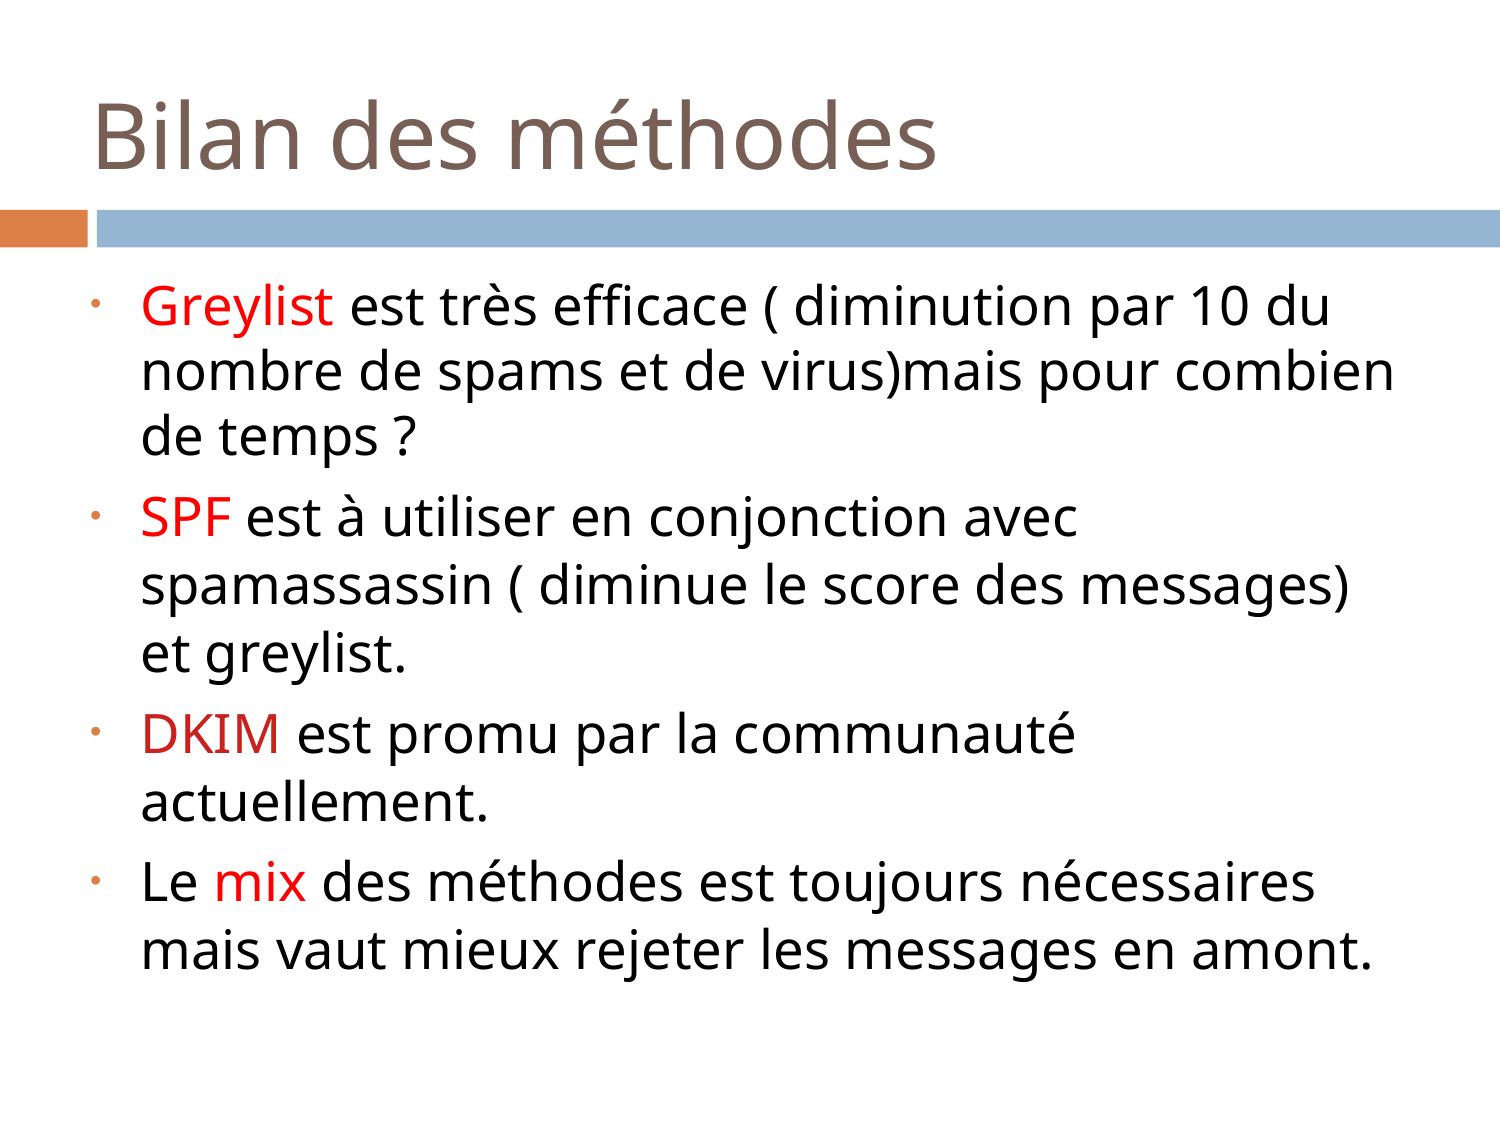

# Bilan des méthodes
Greylist est très efficace ( diminution par 10 du nombre de spams et de virus)mais pour combien de temps ?
SPF est à utiliser en conjonction avec spamassassin ( diminue le score des messages) et greylist.
DKIM est promu par la communauté actuellement.
Le mix des méthodes est toujours nécessaires mais vaut mieux rejeter les messages en amont.